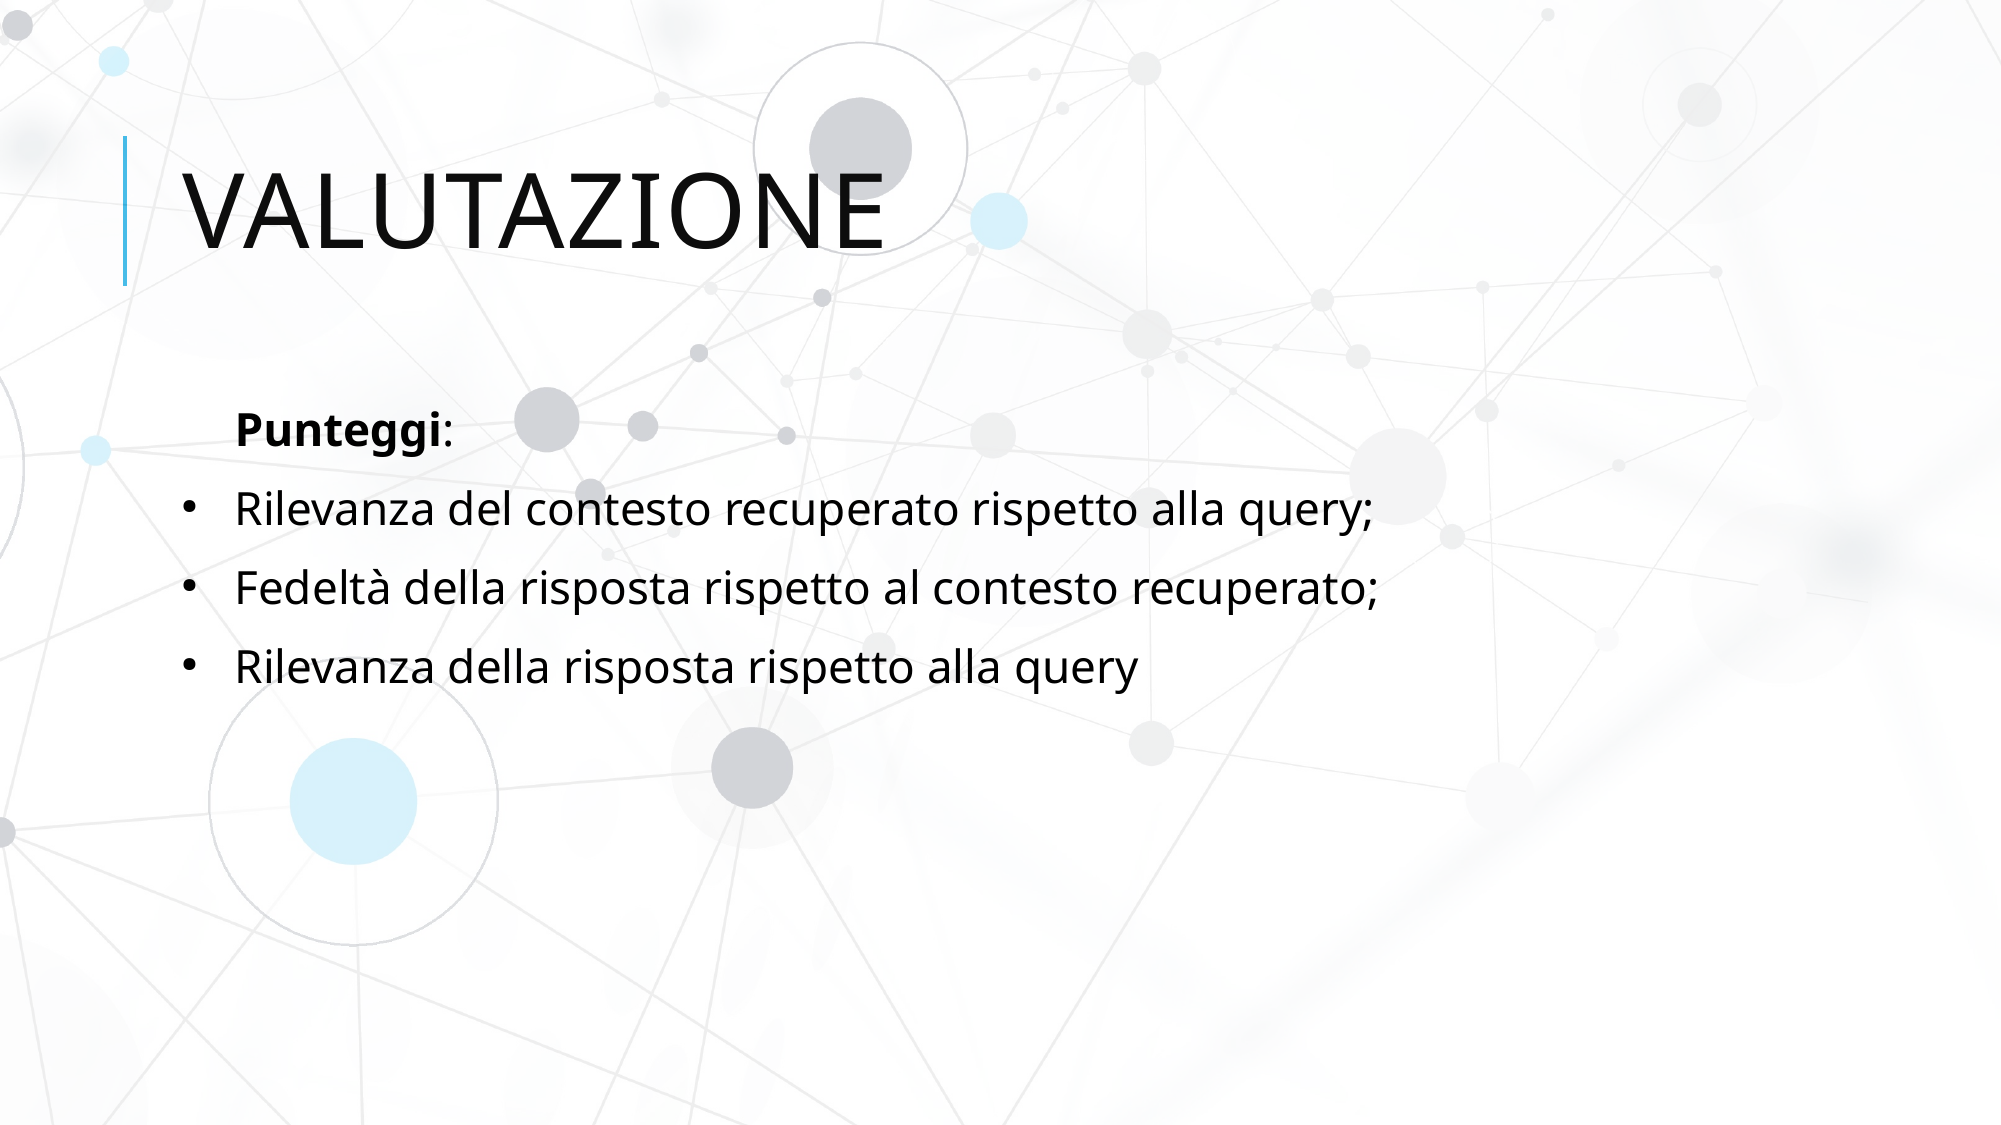

# Valutazione
Punteggi:
Rilevanza del contesto recuperato rispetto alla query;
Fedeltà della risposta rispetto al contesto recuperato;
Rilevanza della risposta rispetto alla query